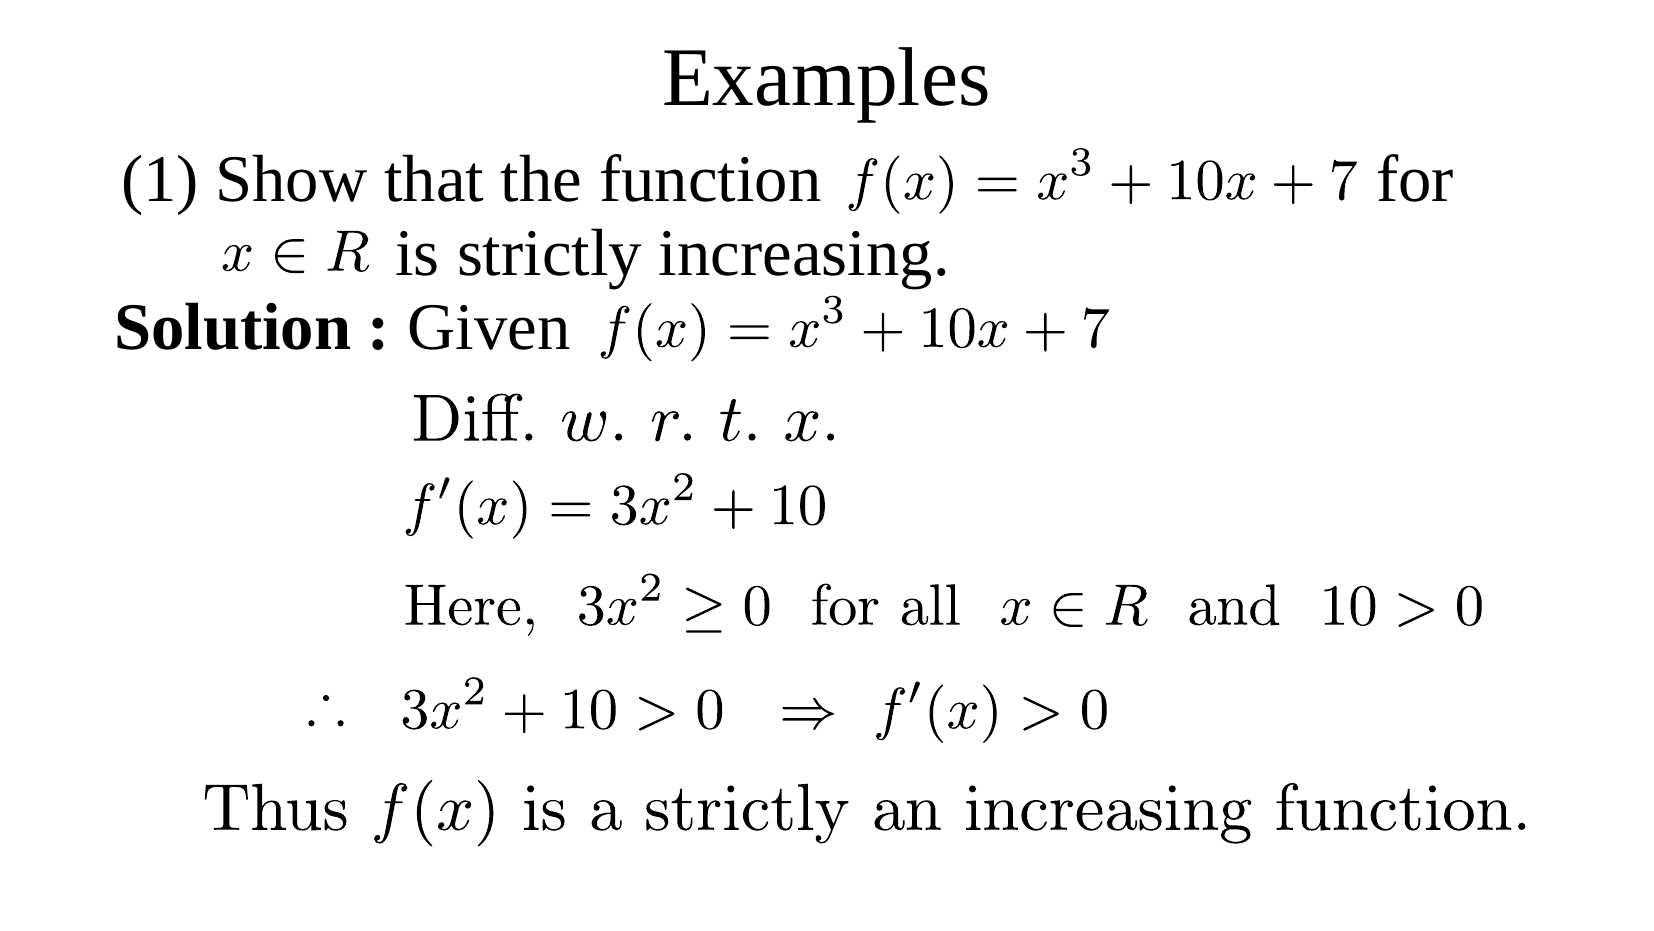

# Examples
	(1) Show that the function								for
		 is strictly increasing.
 Solution : Given